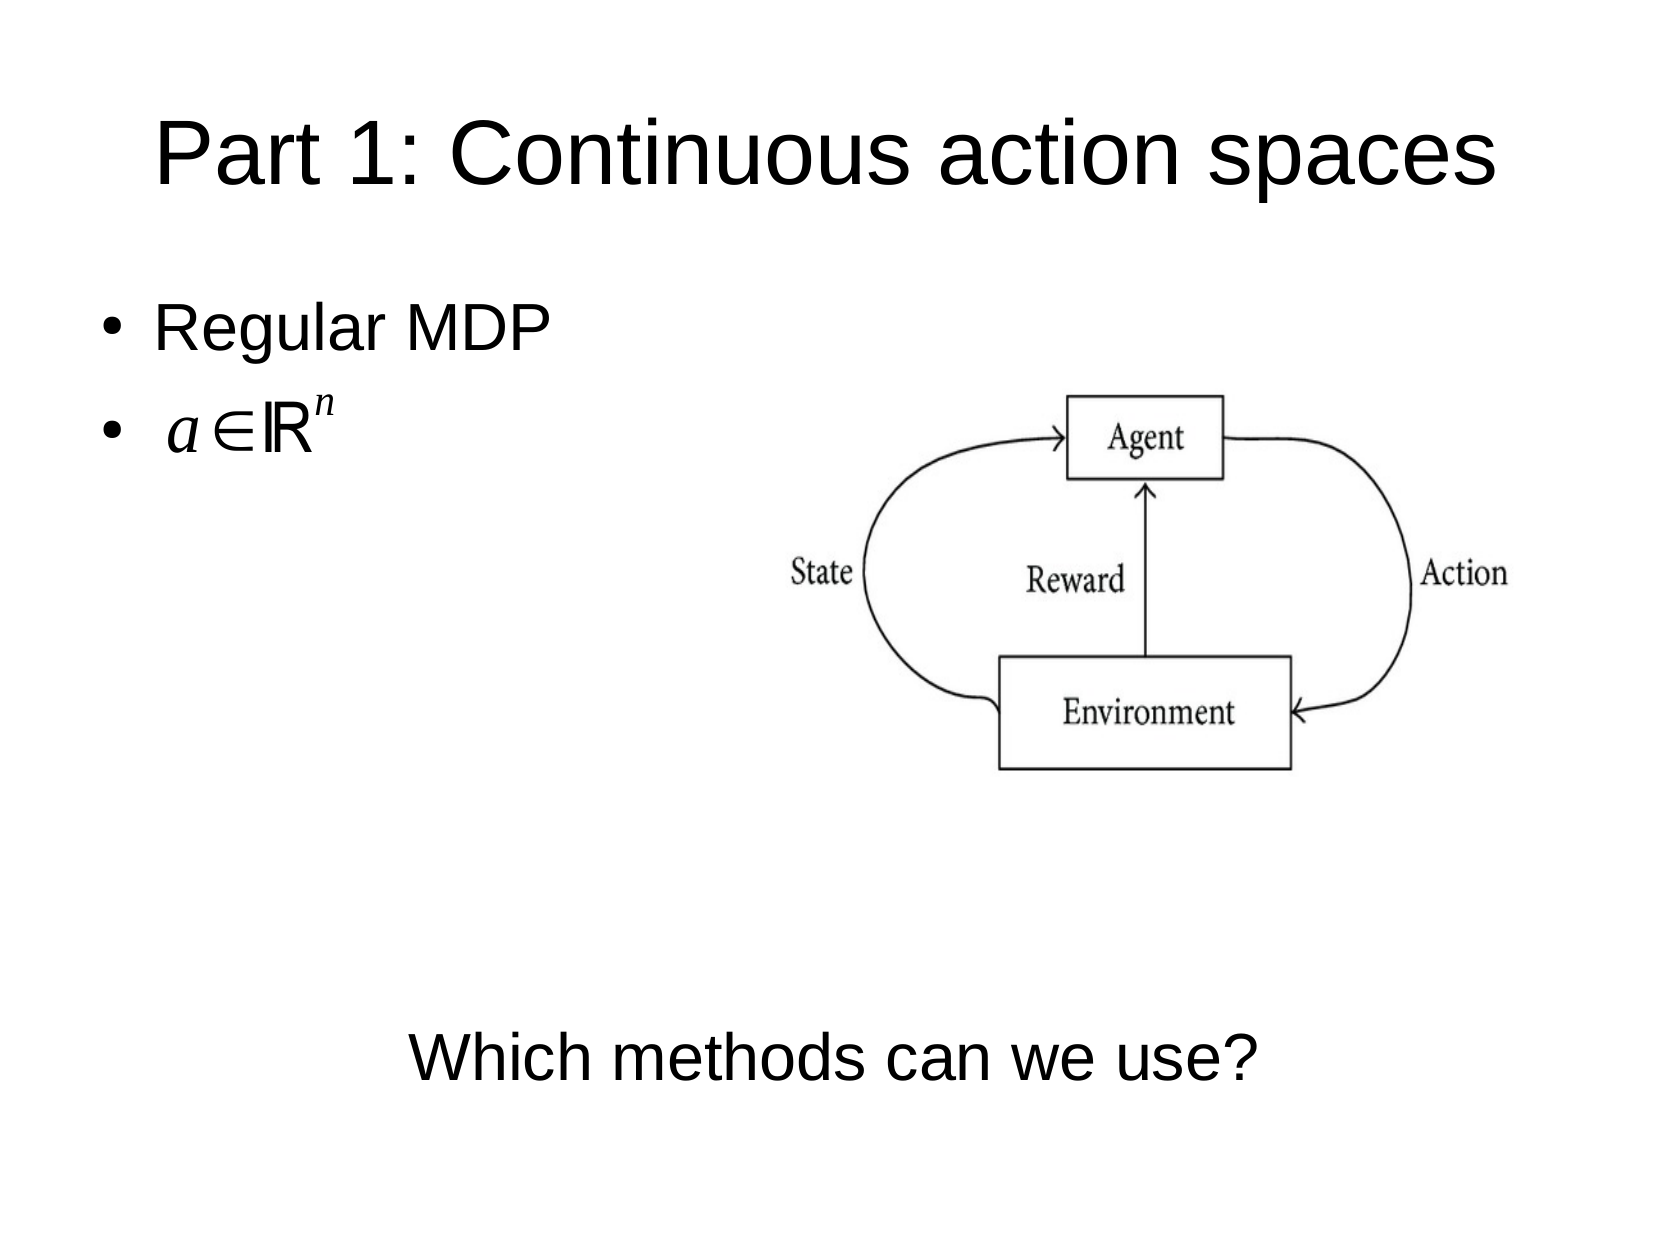

# Part 1: Continuous action spaces
Regular MDP
Which methods can we use?